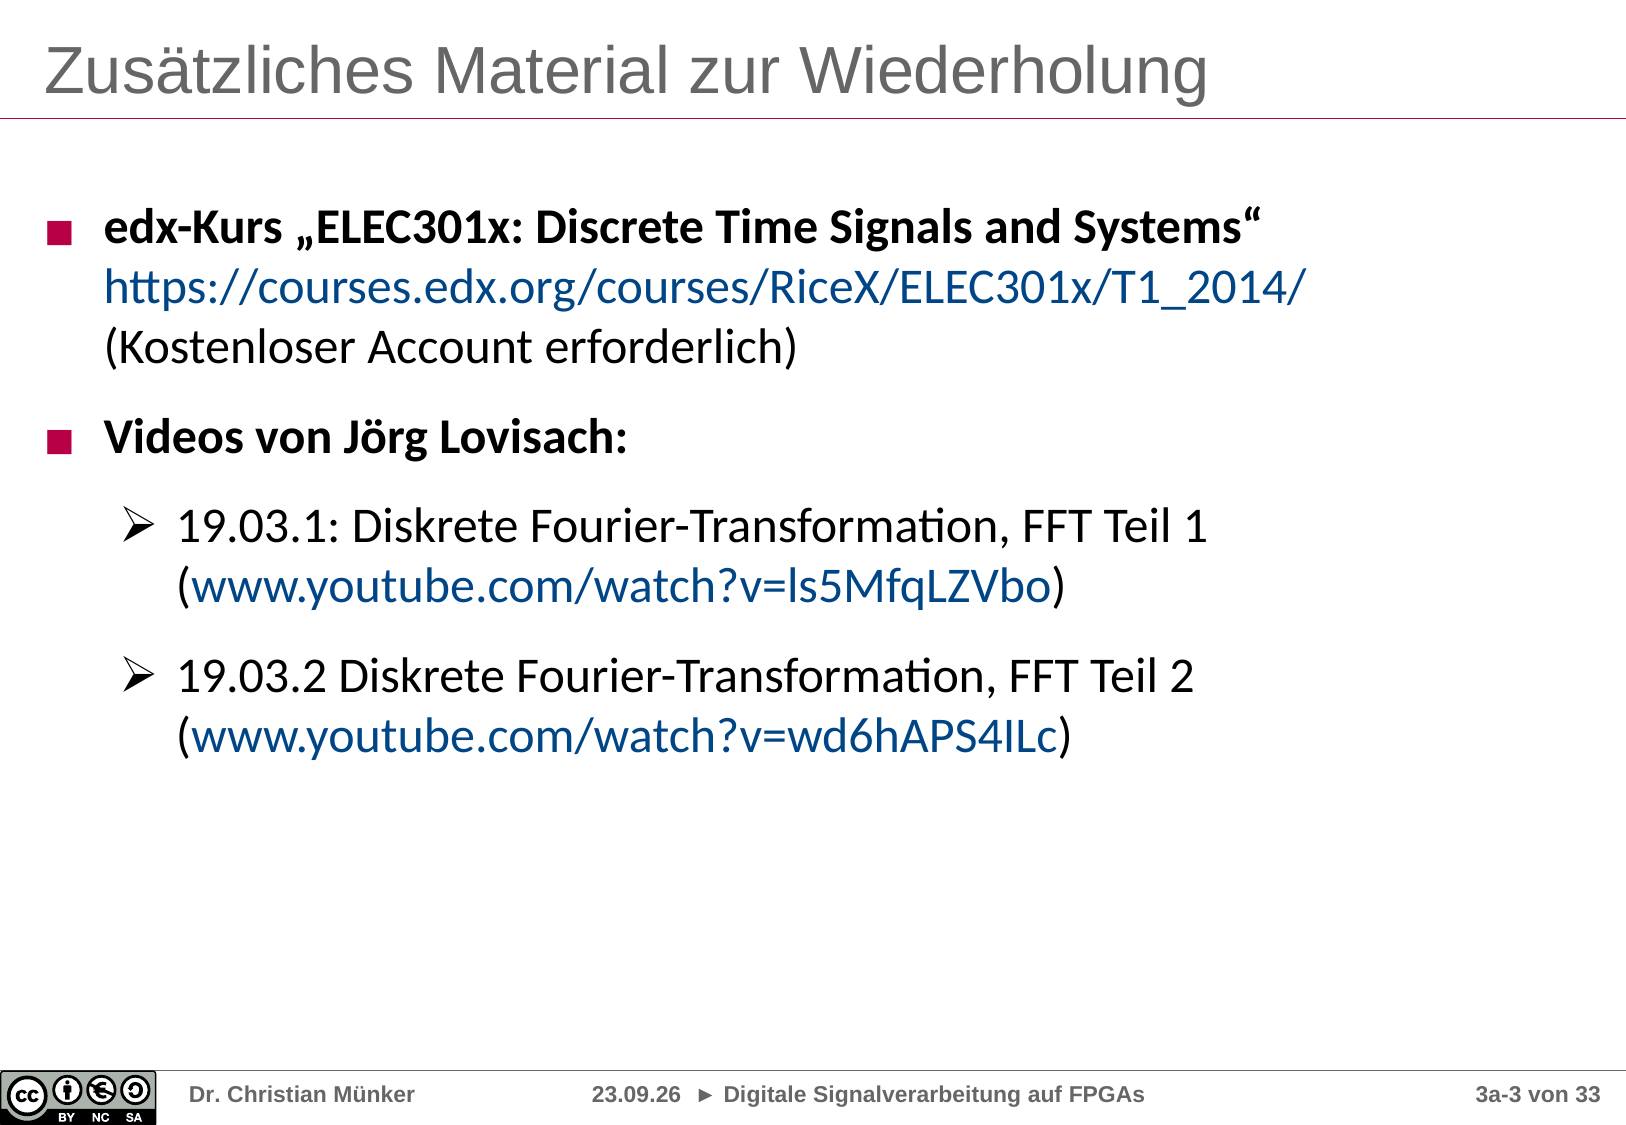

# Zusätzliches Material zur Wiederholung
edx-Kurs „ELEC301x: Discrete Time Signals and Systems“
https://courses.edx.org/courses/RiceX/ELEC301x/T1_2014/
(Kostenloser Account erforderlich)
Videos von Jörg Lovisach:
	19.03.1: Diskrete Fourier-Transformation, FFT Teil 1
(www.youtube.com/watch?v=ls5MfqLZVbo)
	19.03.2 Diskrete Fourier-Transformation, FFT Teil 2
(www.youtube.com/watch?v=wd6hAPS4ILc)